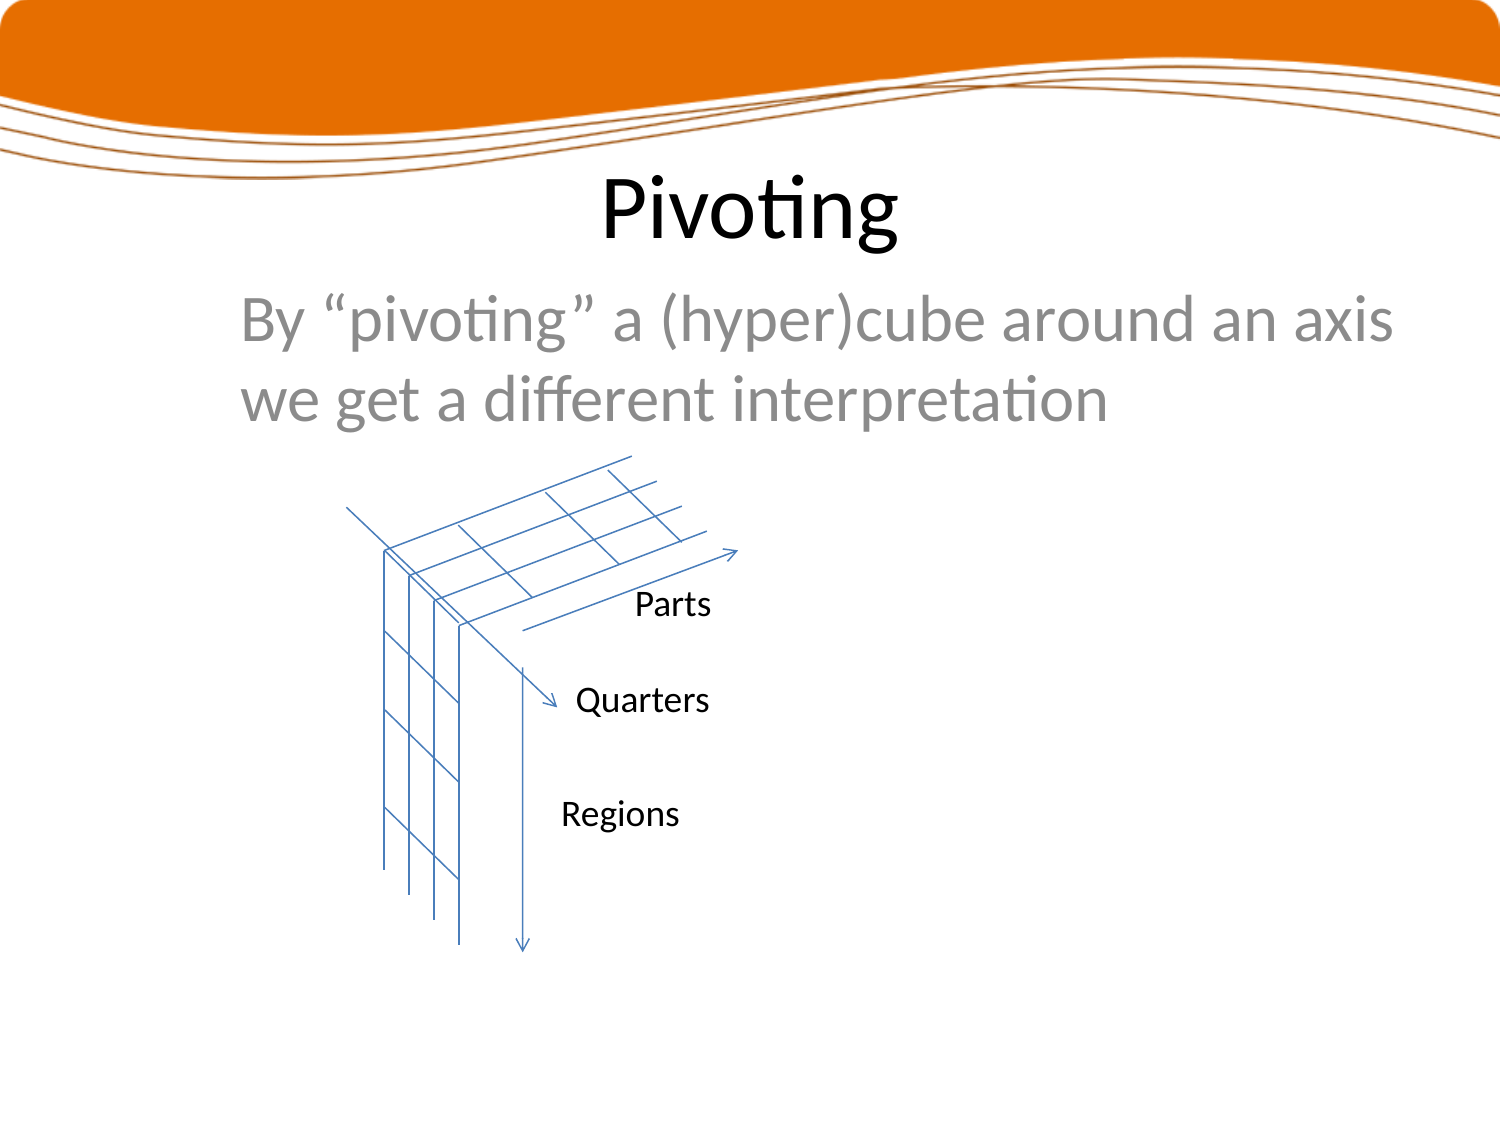

Pivoting
# By “pivoting” a (hyper)cube around an axis we get a different interpretation
Parts
Quarters
Regions